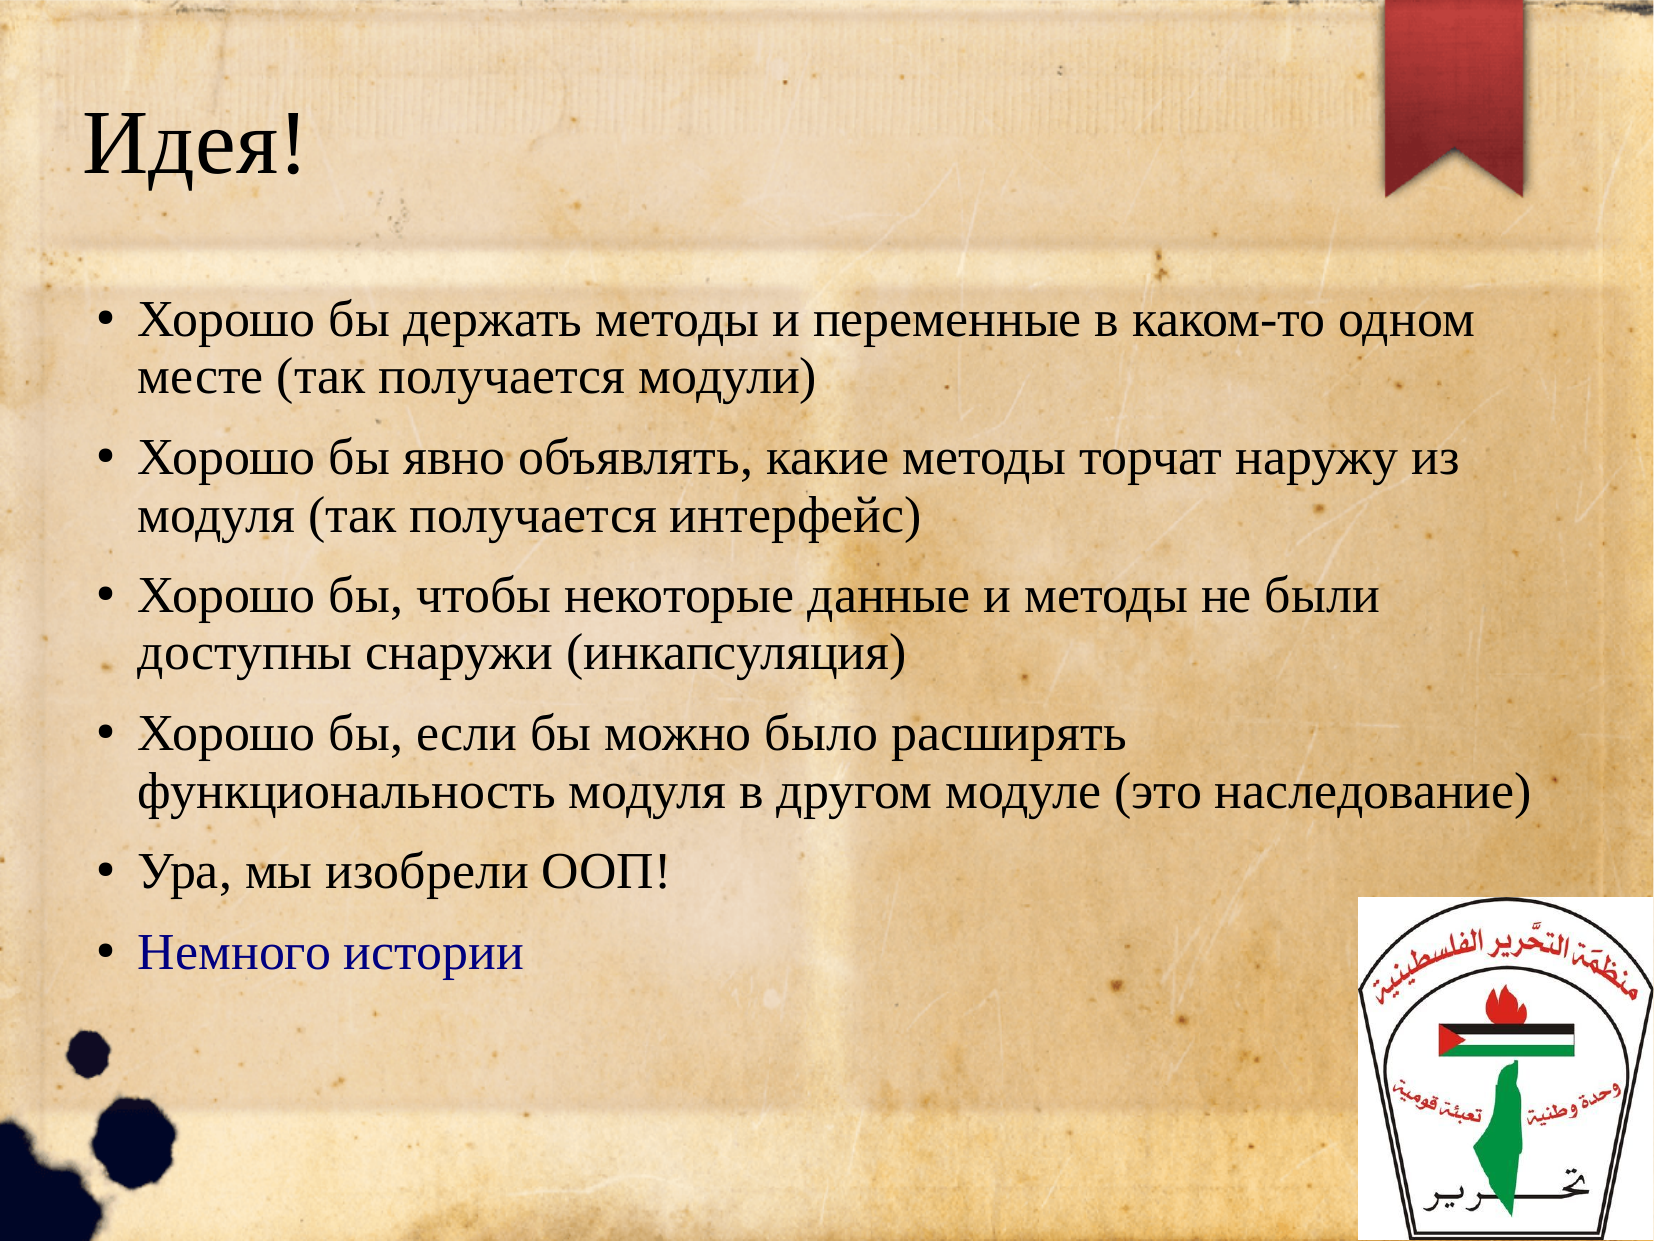

# Идея!
Хорошо бы держать методы и переменные в каком-то одном месте (так получается модули)
Хорошо бы явно объявлять, какие методы торчат наружу из модуля (так получается интерфейс)
Хорошо бы, чтобы некоторые данные и методы не были доступны снаружи (инкапсуляция)
Хорошо бы, если бы можно было расширять функциональность модуля в другом модуле (это наследование)
Ура, мы изобрели ООП!
Немного истории